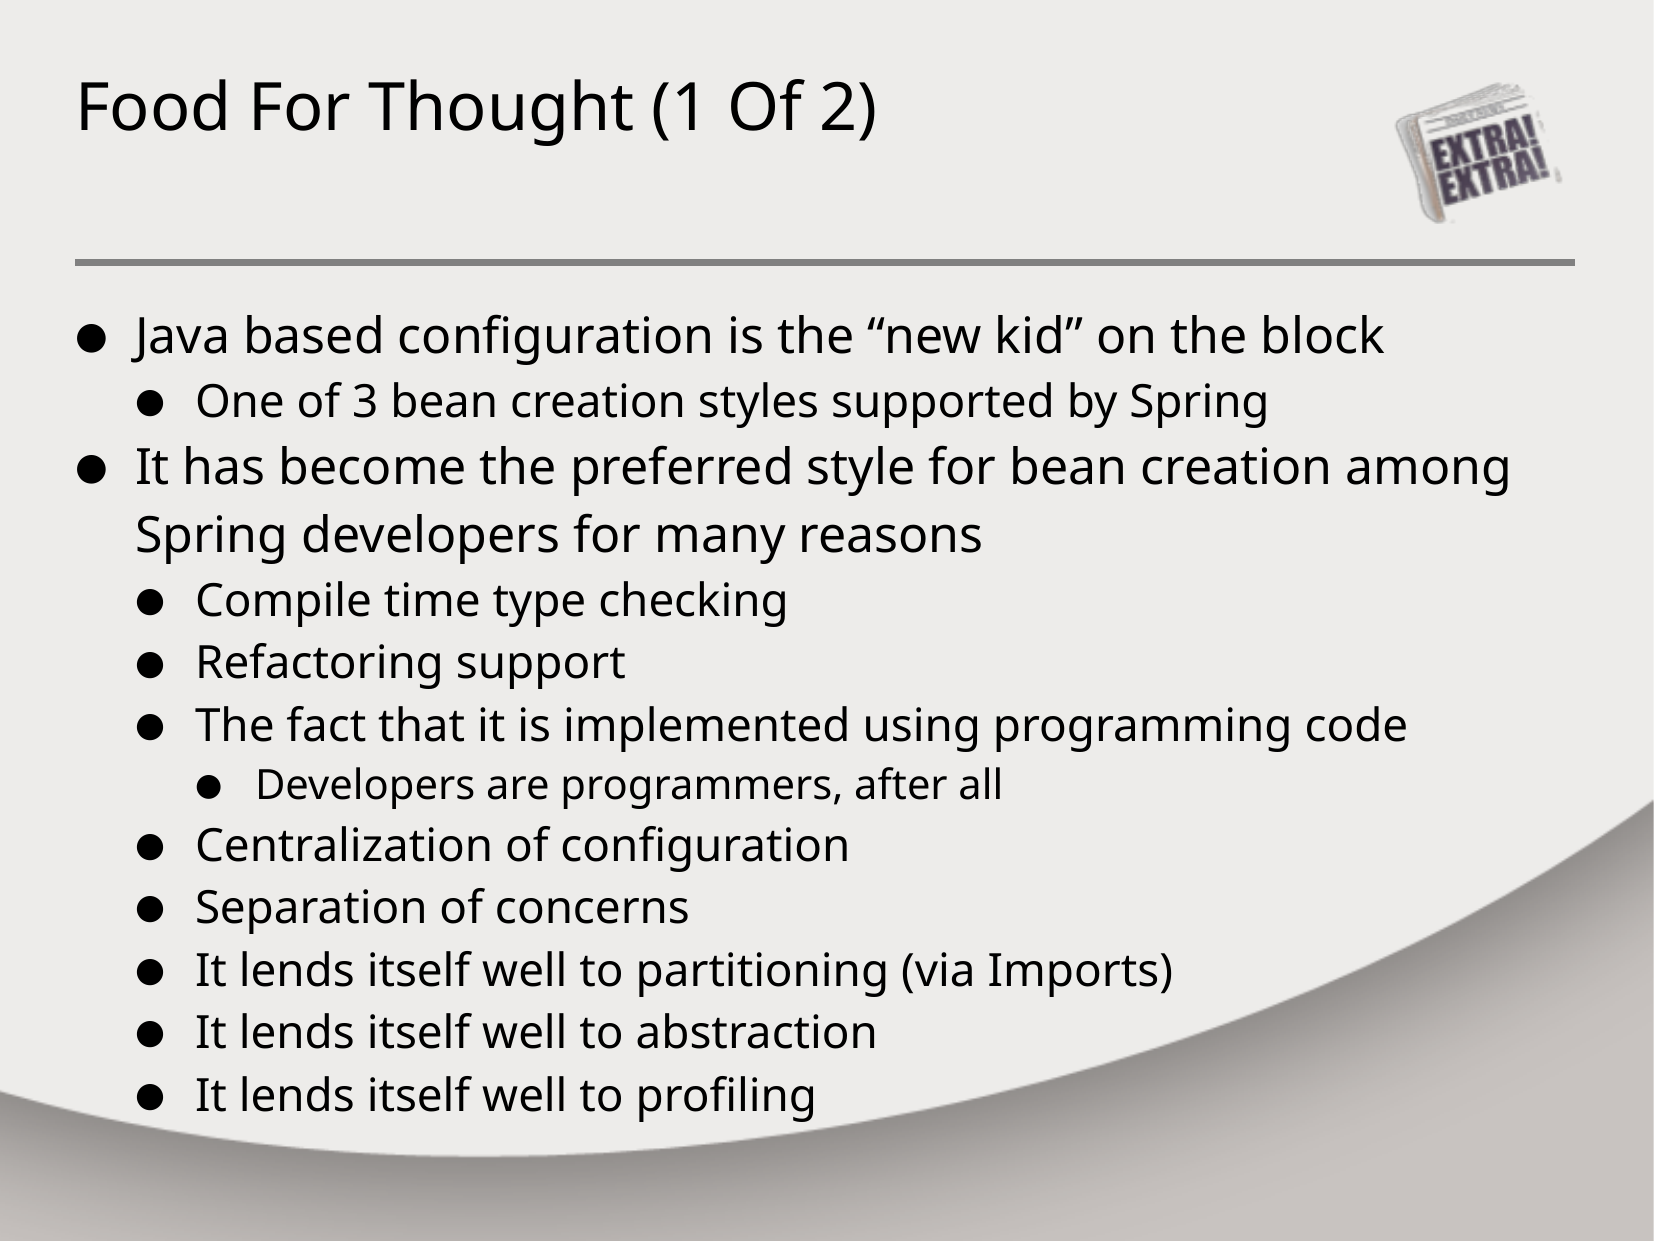

# Food For Thought (1 Of 2)
Java based configuration is the “new kid” on the block
One of 3 bean creation styles supported by Spring
It has become the preferred style for bean creation among Spring developers for many reasons
Compile time type checking
Refactoring support
The fact that it is implemented using programming code
Developers are programmers, after all
Centralization of configuration
Separation of concerns
It lends itself well to partitioning (via Imports)
It lends itself well to abstraction
It lends itself well to profiling